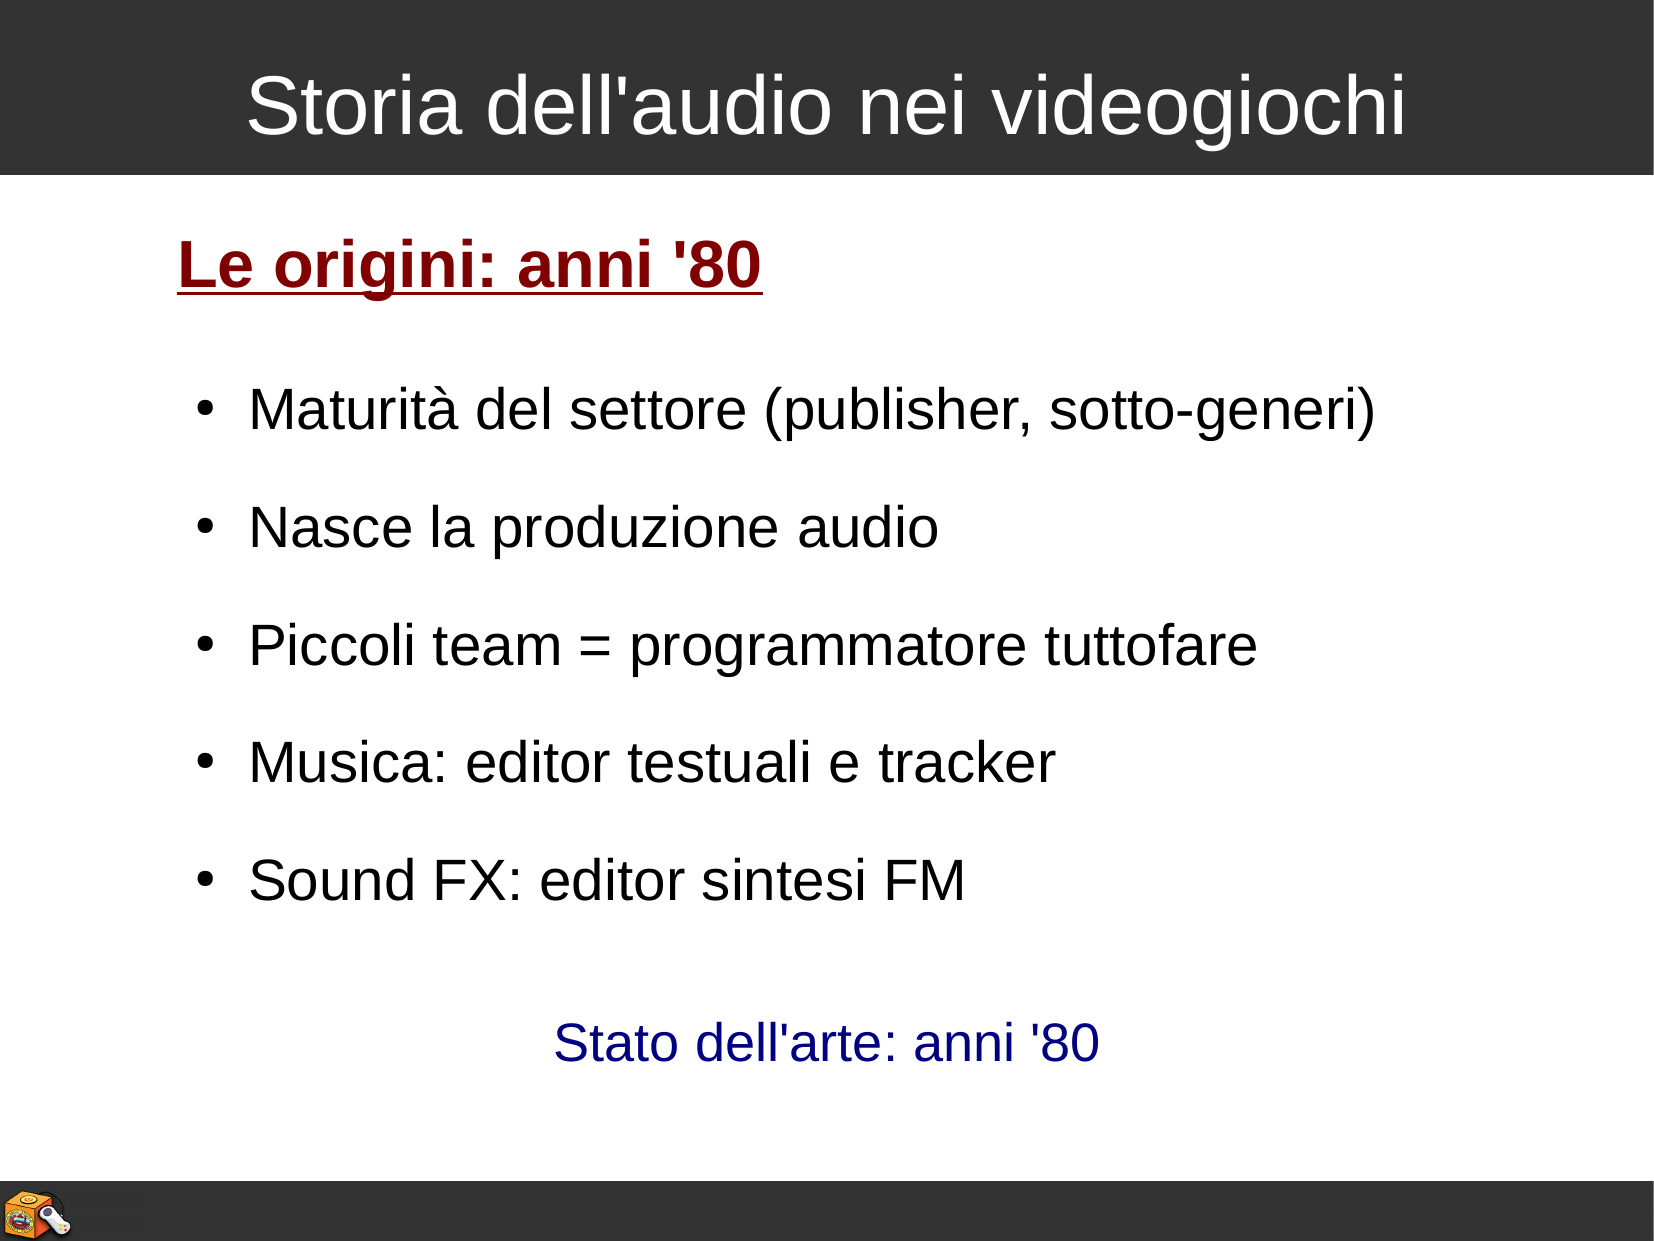

Storia dell'audio nei videogiochi
# Le origini: anni '80
Maturità del settore (publisher, sotto-generi)
Nasce la produzione audio
Piccoli team = programmatore tuttofare
Musica: editor testuali e tracker
Sound FX: editor sintesi FM
Stato dell'arte: anni '80